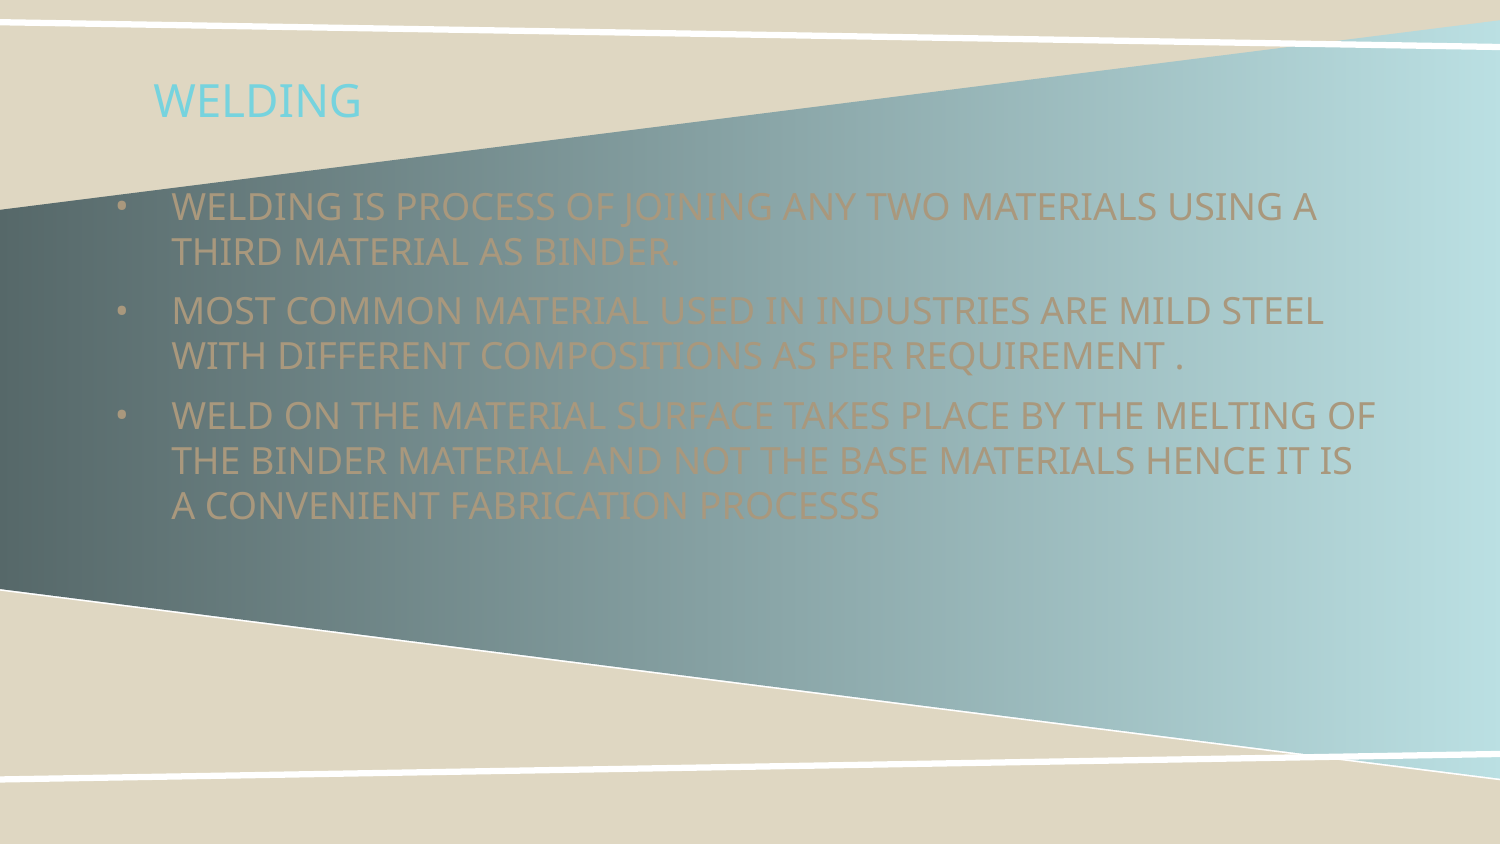

WELDING
WELDING IS PROCESS OF JOINING ANY TWO MATERIALS USING A THIRD MATERIAL AS BINDER.
MOST COMMON MATERIAL USED IN INDUSTRIES ARE MILD STEEL WITH DIFFERENT COMPOSITIONS AS PER REQUIREMENT .
WELD ON THE MATERIAL SURFACE TAKES PLACE BY THE MELTING OF THE BINDER MATERIAL AND NOT THE BASE MATERIALS HENCE IT IS A CONVENIENT FABRICATION PROCESSS
#